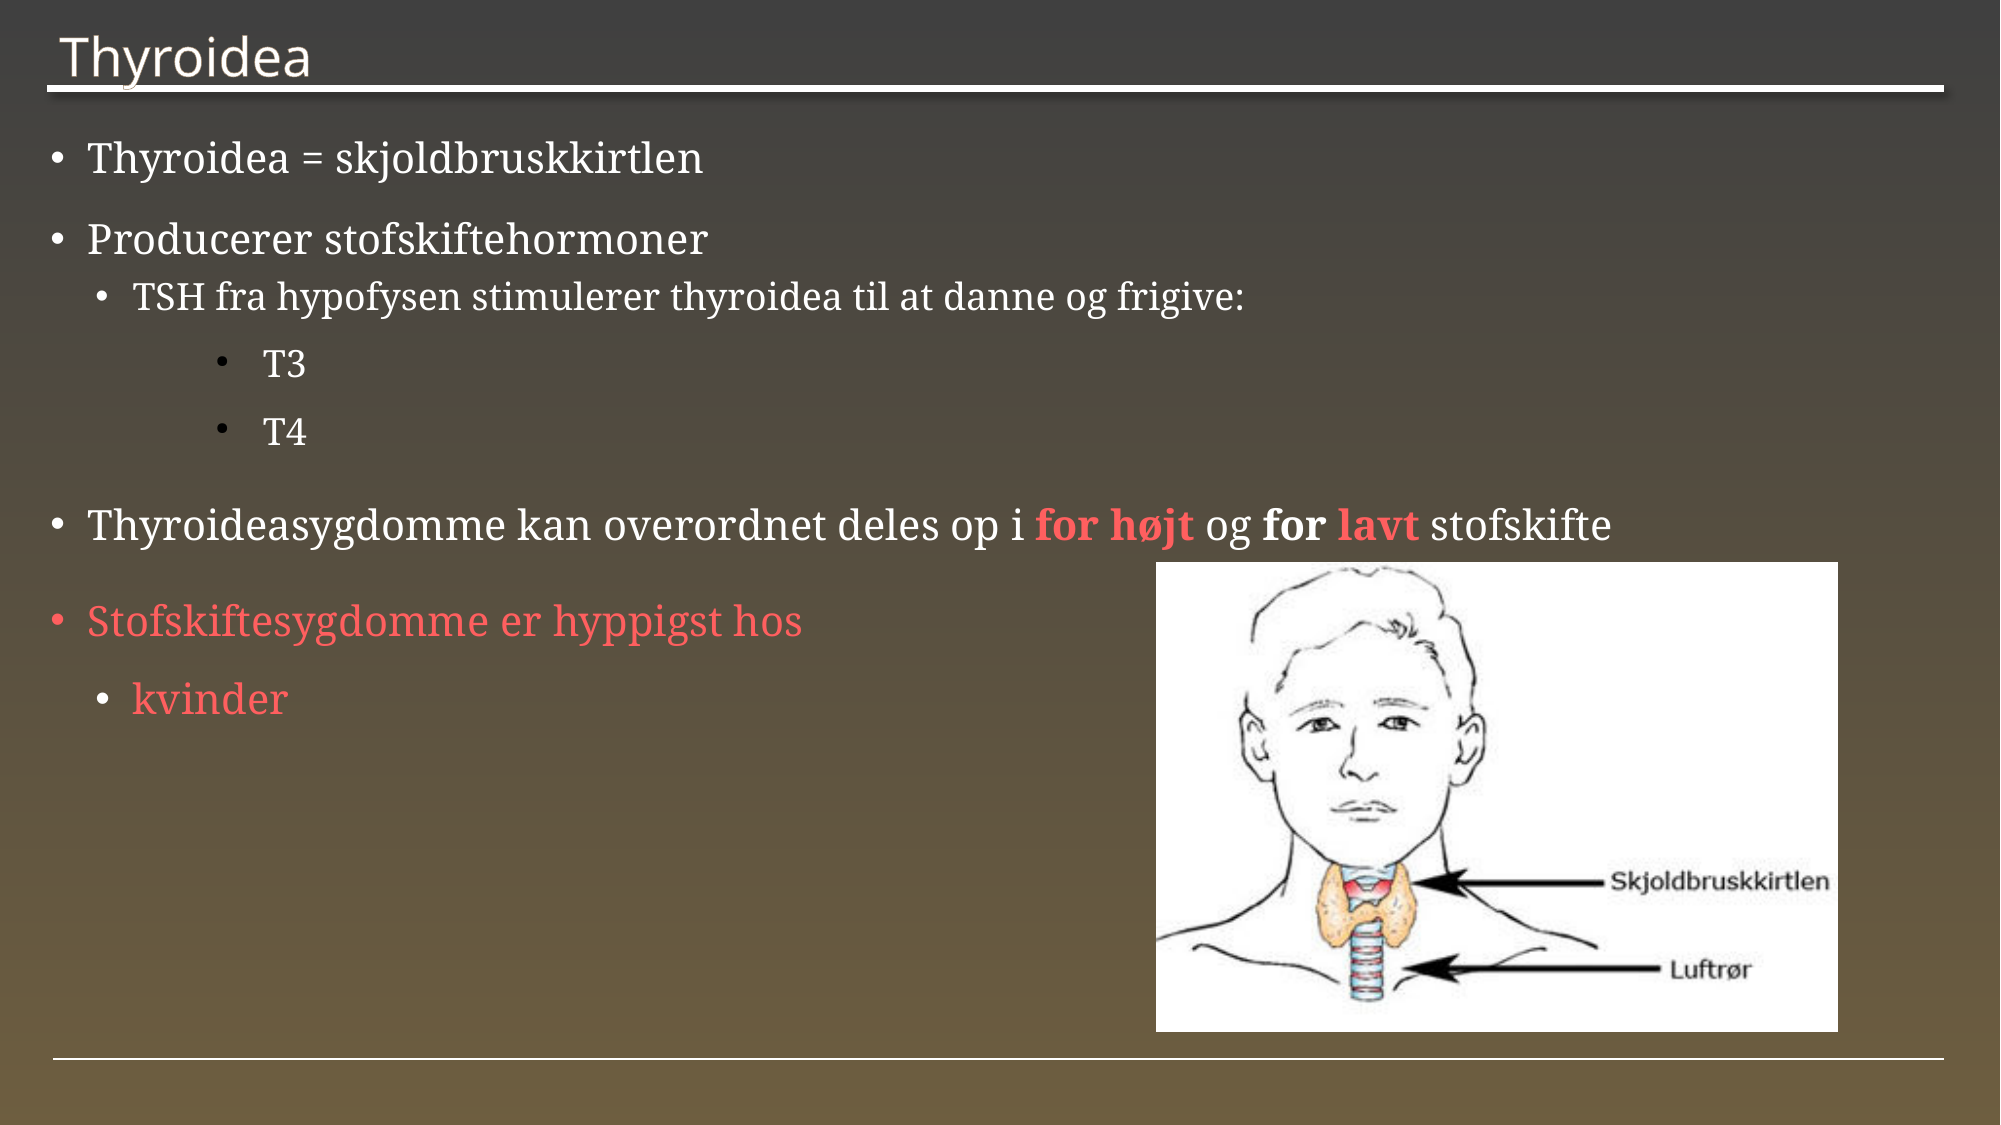

# Thyroidea
Thyroidea = skjoldbruskkirtlen
Producerer stofskiftehormoner
TSH fra hypofysen stimulerer thyroidea til at danne og frigive:
T3
T4
Thyroideasygdomme kan overordnet deles op i for højt og for lavt stofskifte
Stofskiftesygdomme er hyppigst hos
kvinder